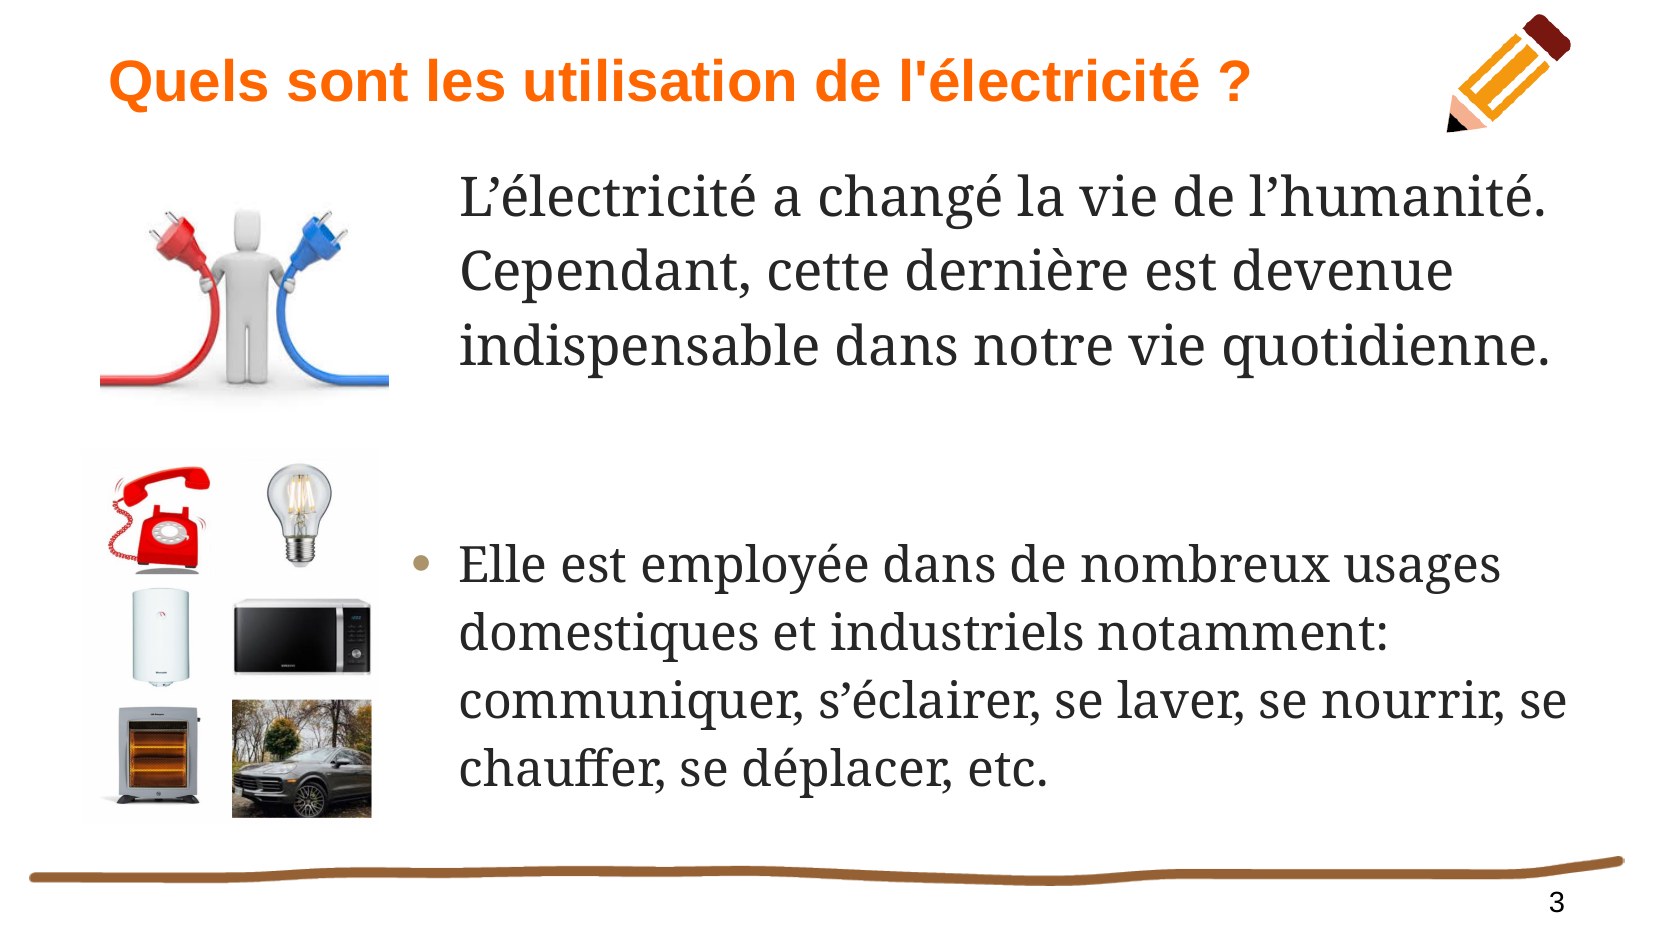

# Quels sont les utilisation de l'électricité ?
L’électricité a changé la vie de l’humanité. Cependant, cette dernière est devenue indispensable dans notre vie quotidienne.
Elle est employée dans de nombreux usages domestiques et industriels notamment: communiquer, s’éclairer, se laver, se nourrir, se chauffer, se déplacer, etc.
3